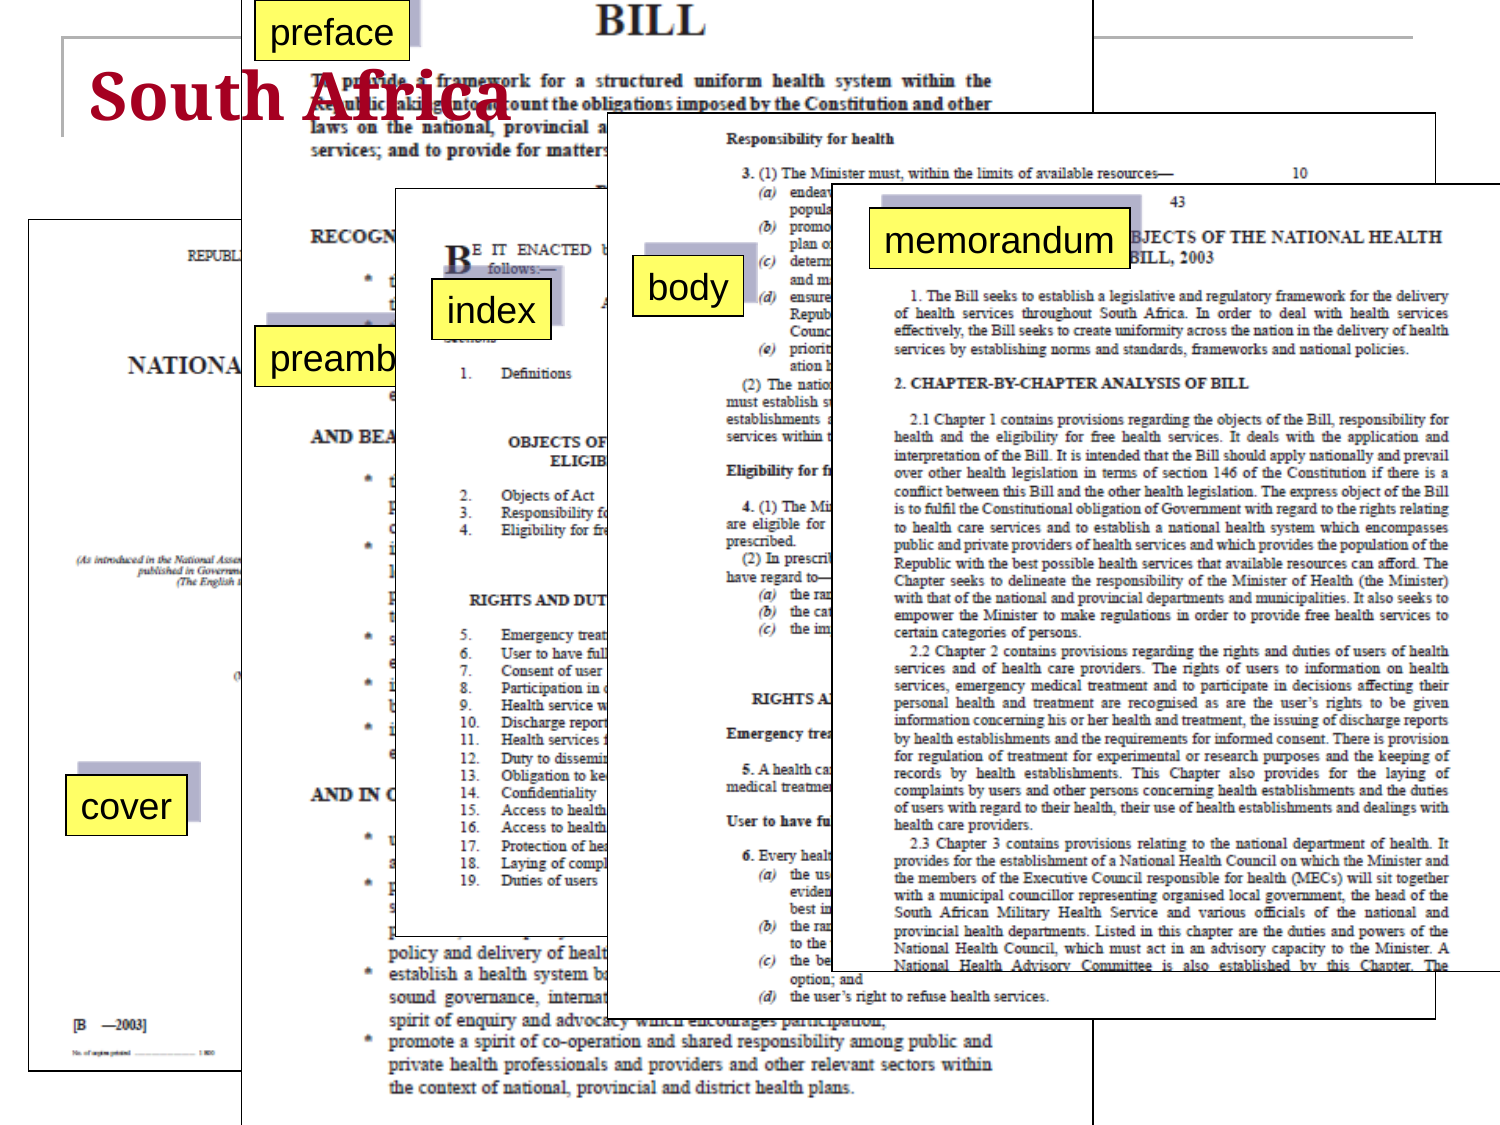

preface
preamble
# South Africa
body
memorandum
index
cover